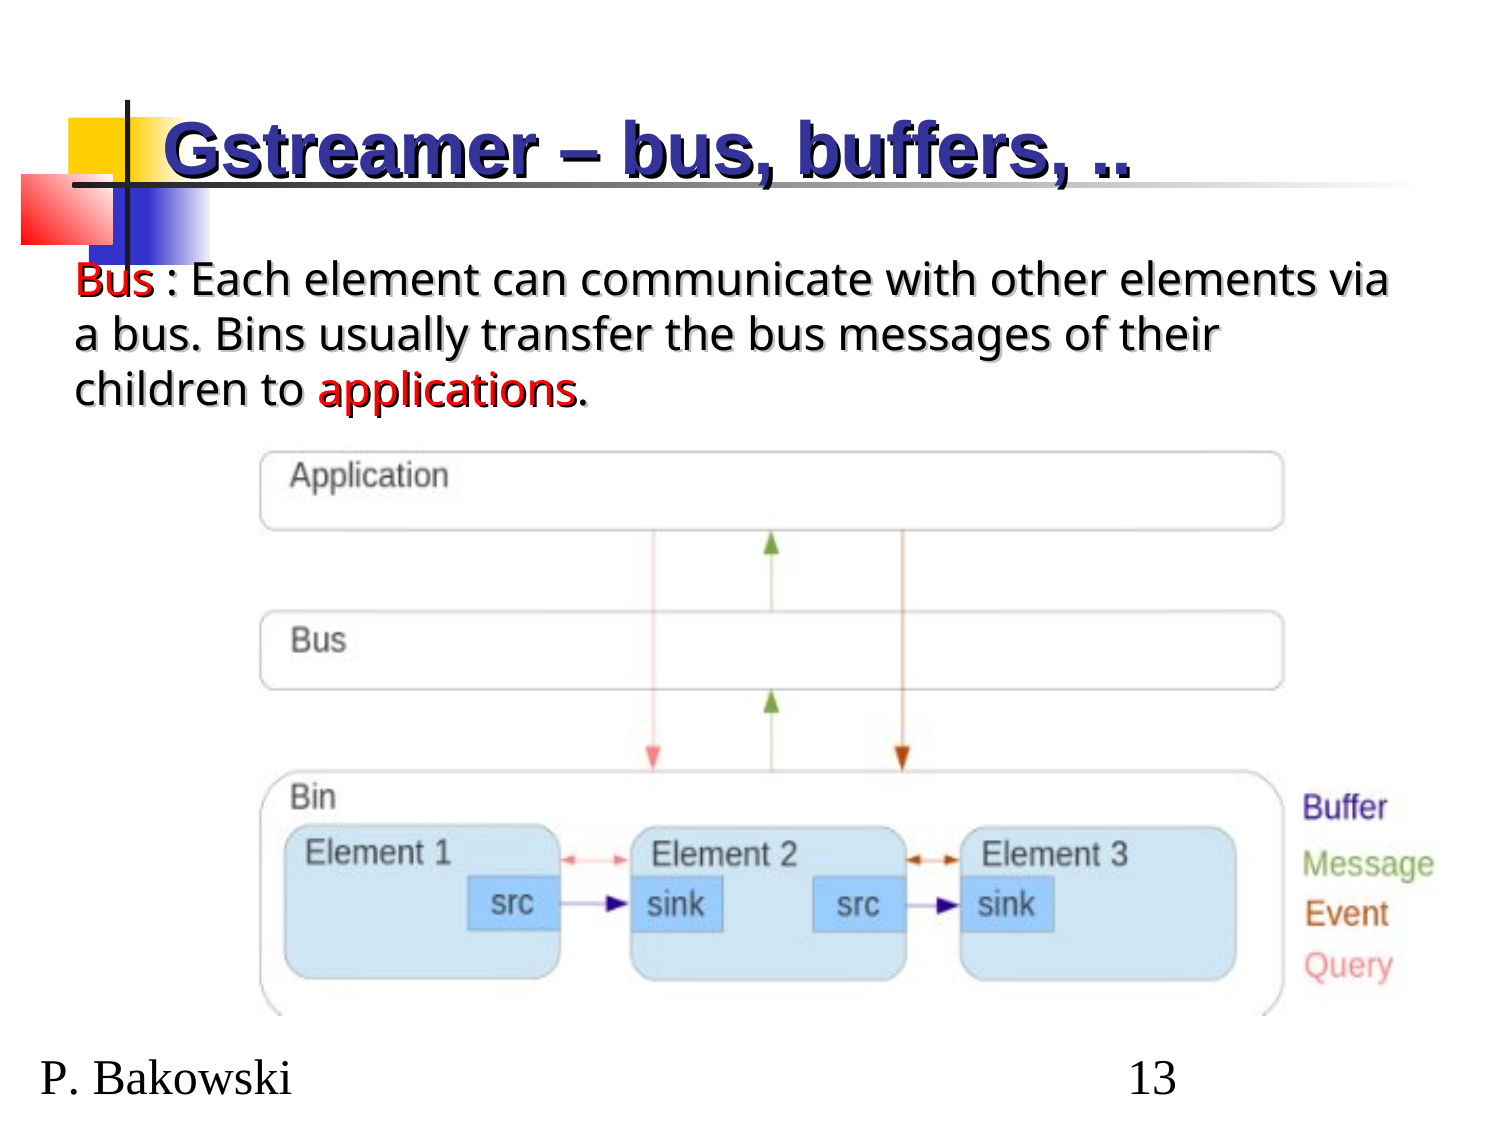

# Gstreamer – bus, buffers, ..
Bus : Each element can communicate with other elements via a bus. Bins usually transfer the bus messages of their children to applications.
P.Bakowski
13